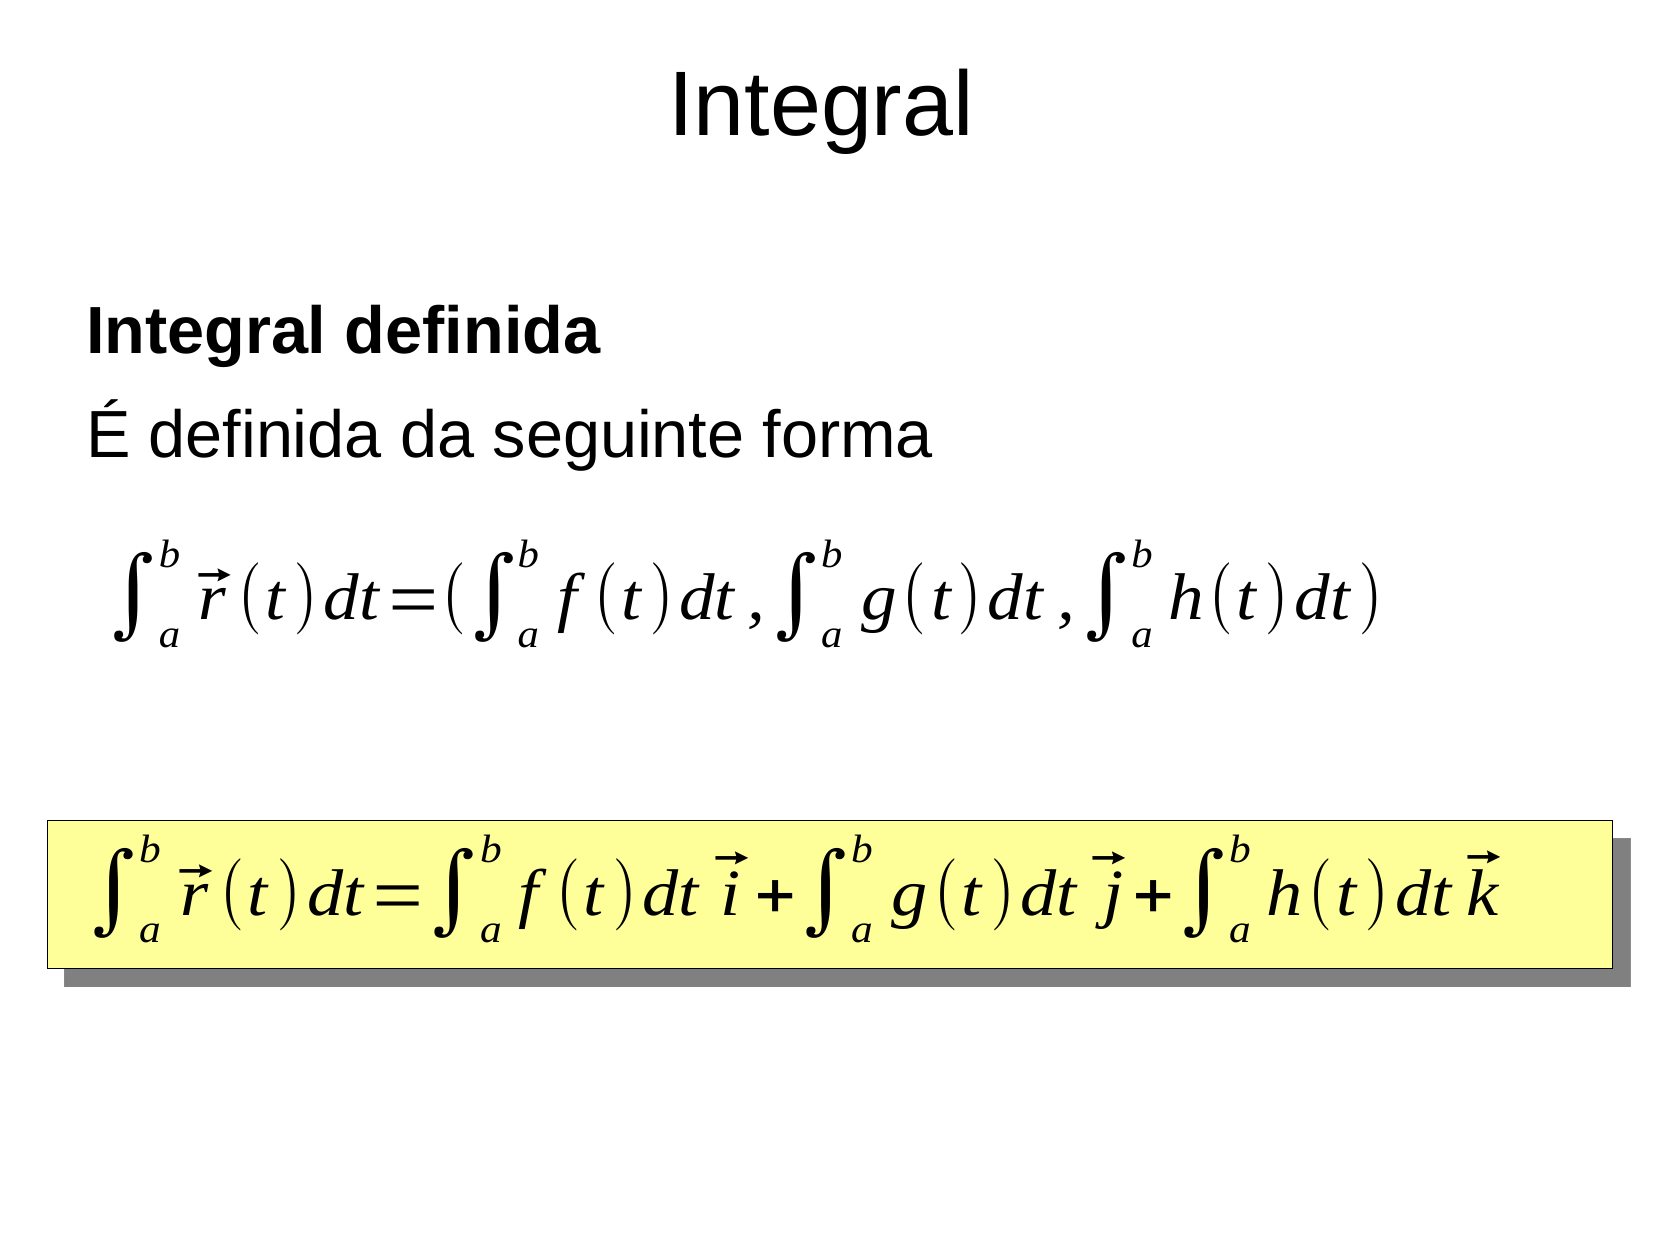

Integral
# Integral definida
É definida da seguinte forma